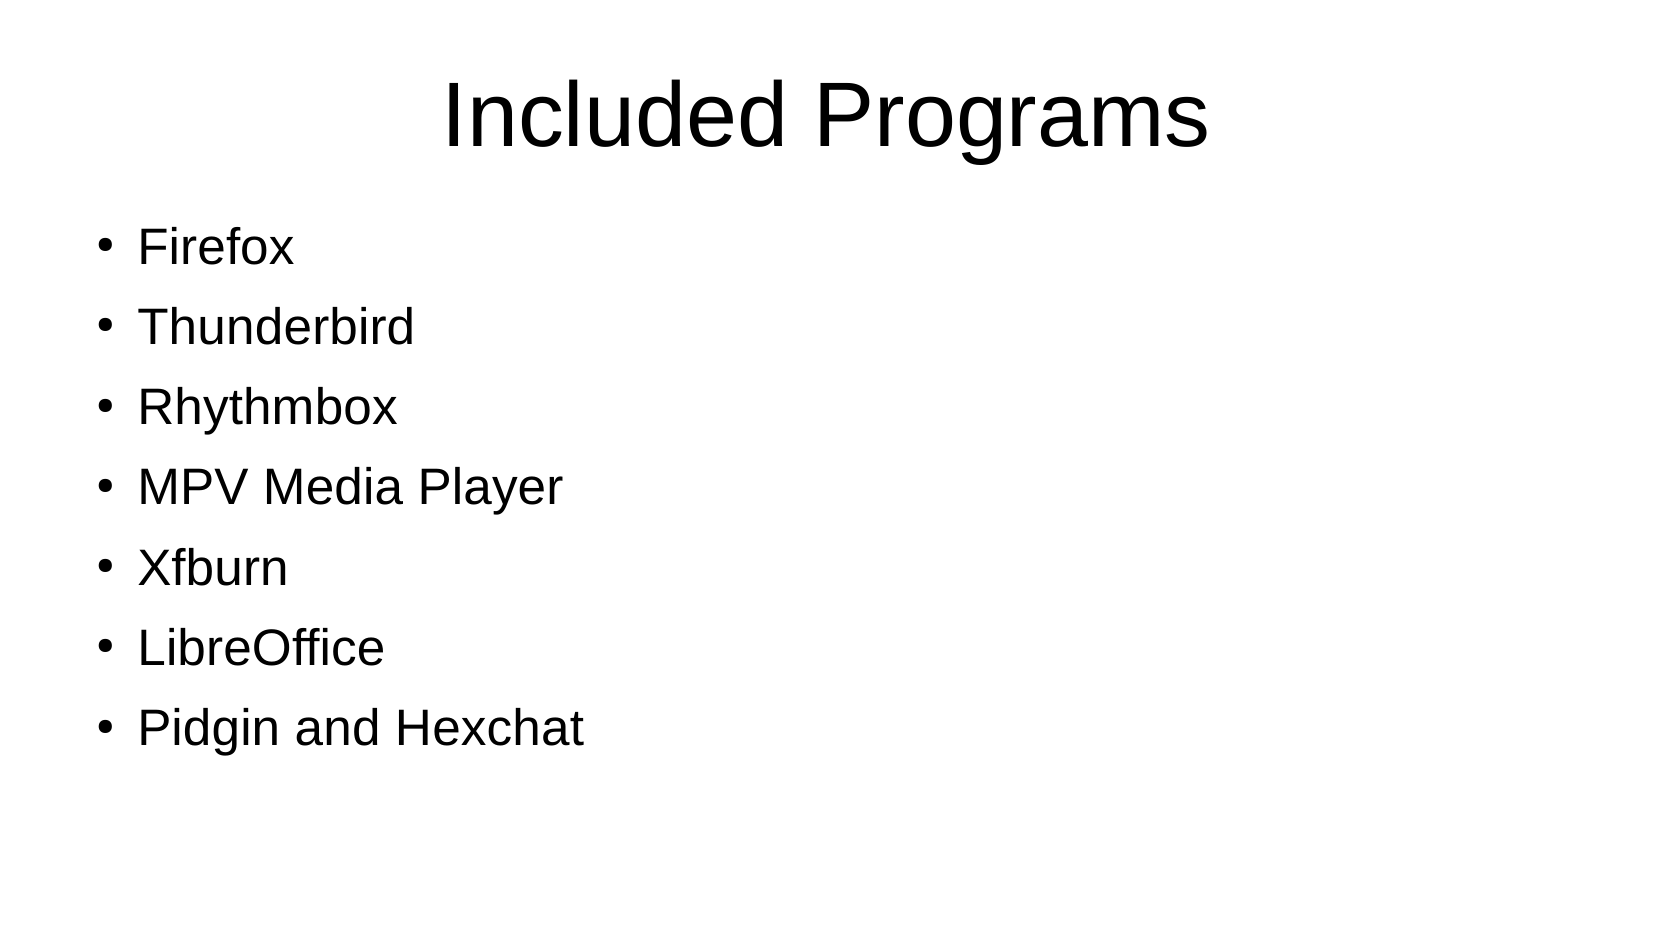

# Included Programs
Firefox
Thunderbird
Rhythmbox
MPV Media Player
Xfburn
LibreOffice
Pidgin and Hexchat